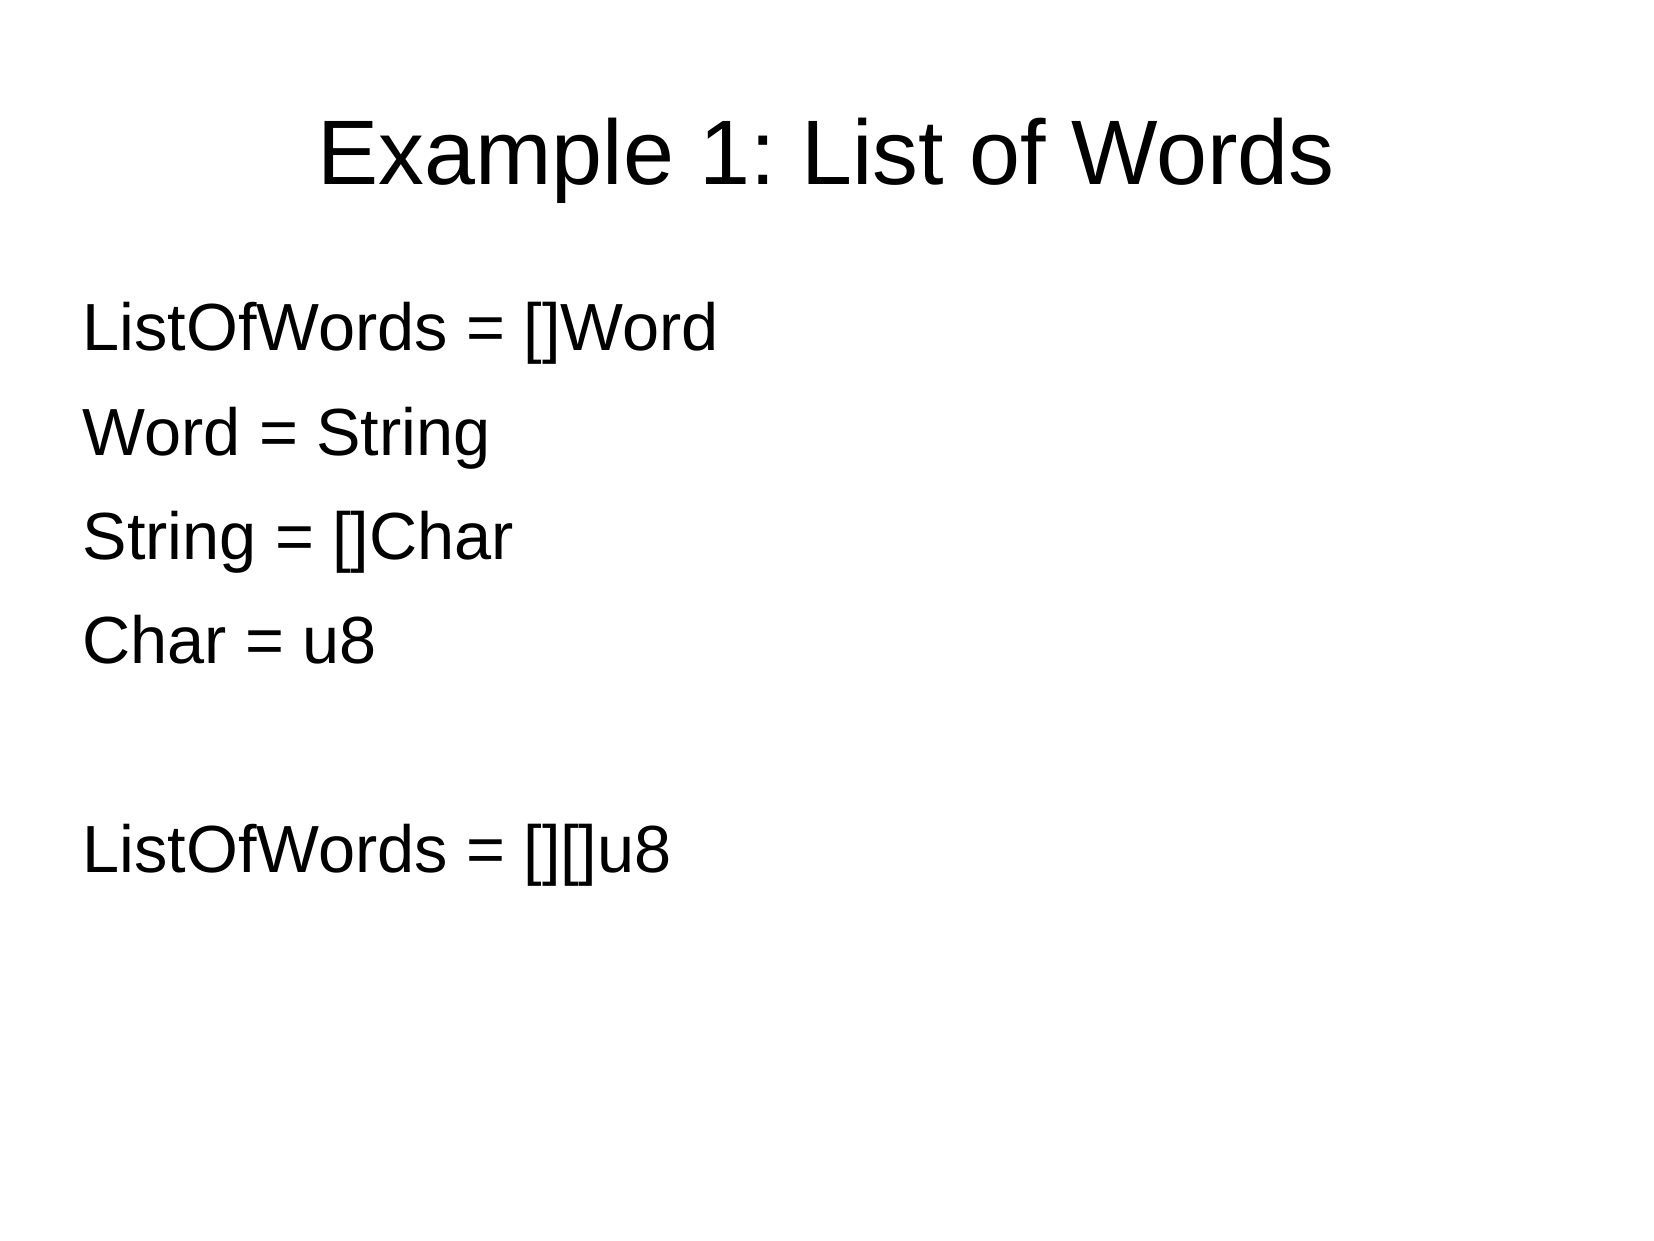

# Example 1: List of Words
ListOfWords = []Word
Word = String
String = []Char
Char = u8
ListOfWords = [][]u8